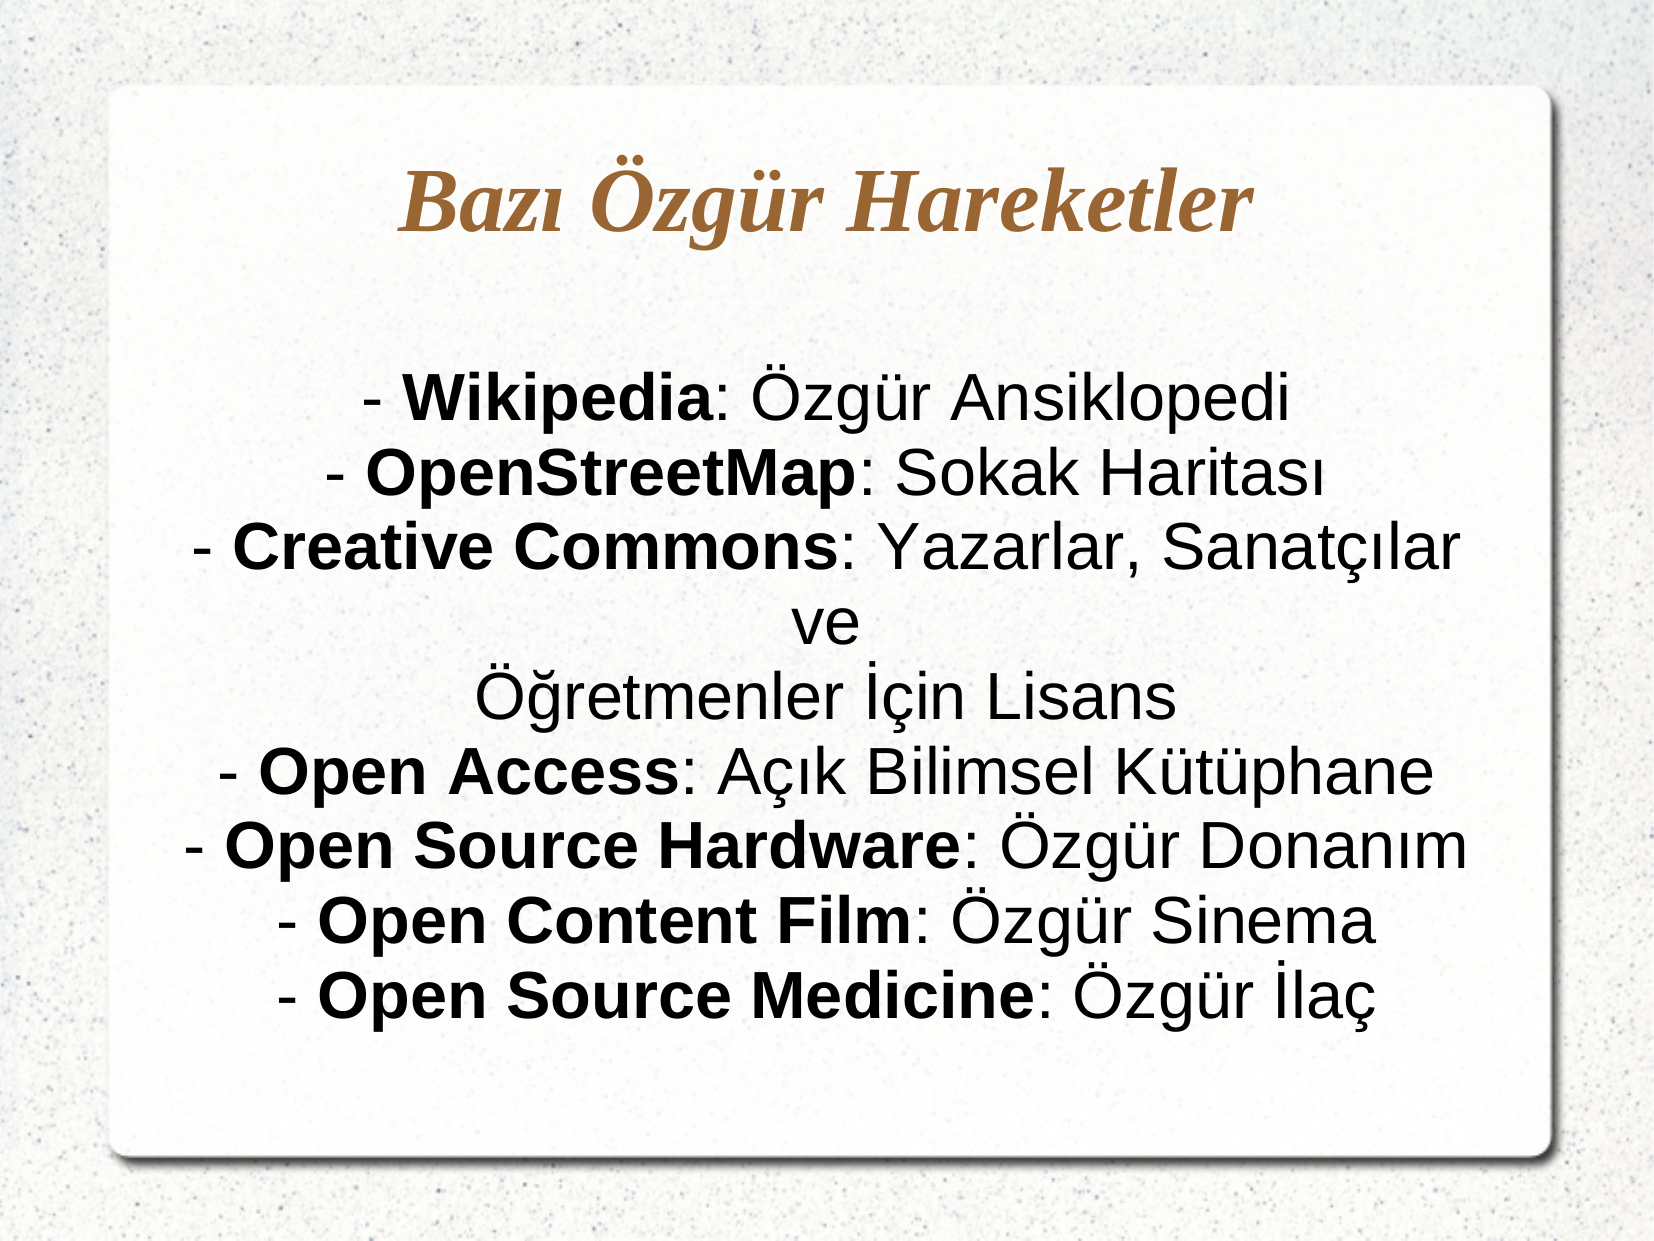

# Bazı Özgür Hareketler
- Wikipedia: Özgür Ansiklopedi
- OpenStreetMap: Sokak Haritası
- Creative Commons: Yazarlar, Sanatçılar ve
Öğretmenler İçin Lisans
- Open Access: Açık Bilimsel Kütüphane
- Open Source Hardware: Özgür Donanım
- Open Content Film: Özgür Sinema
- Open Source Medicine: Özgür İlaç